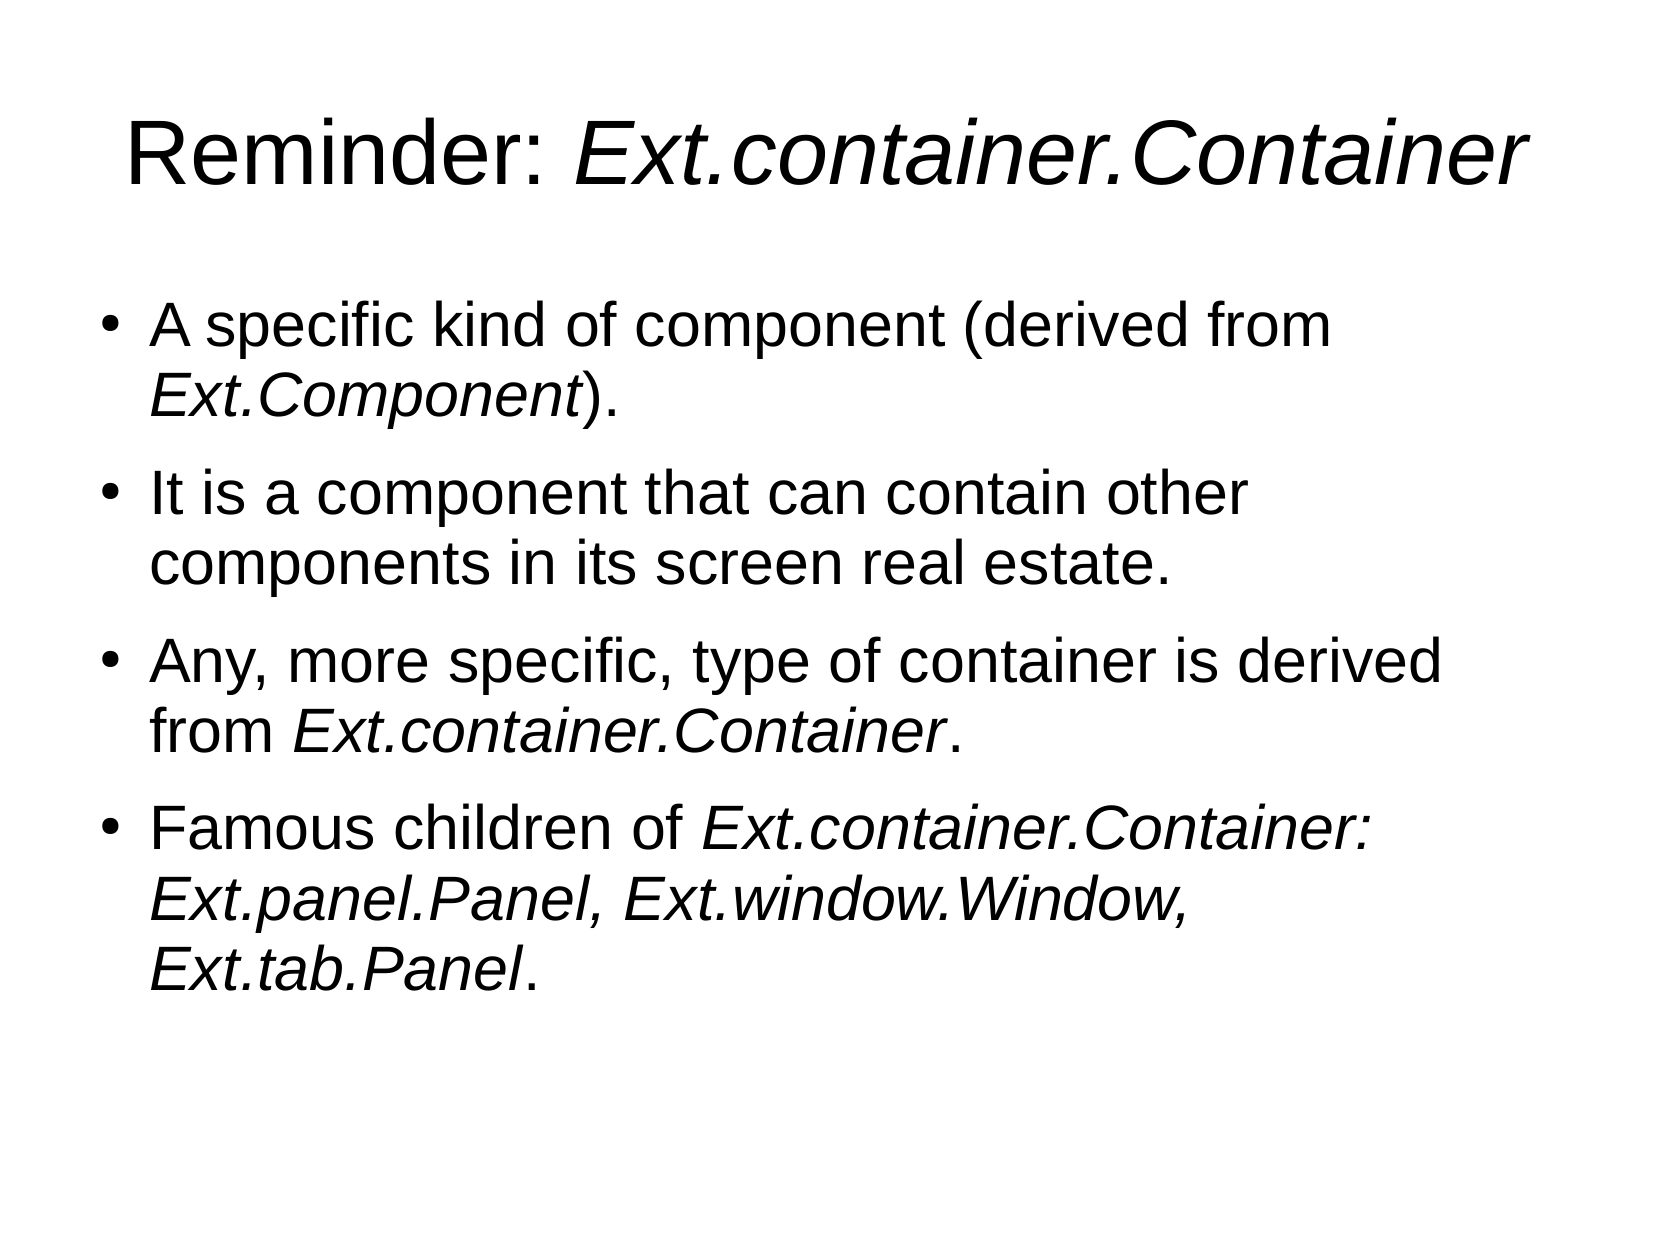

# Reminder: Ext.container.Container
A specific kind of component (derived from Ext.Component).
It is a component that can contain other components in its screen real estate.
Any, more specific, type of container is derived from Ext.container.Container.
Famous children of Ext.container.Container: Ext.panel.Panel, Ext.window.Window, Ext.tab.Panel.